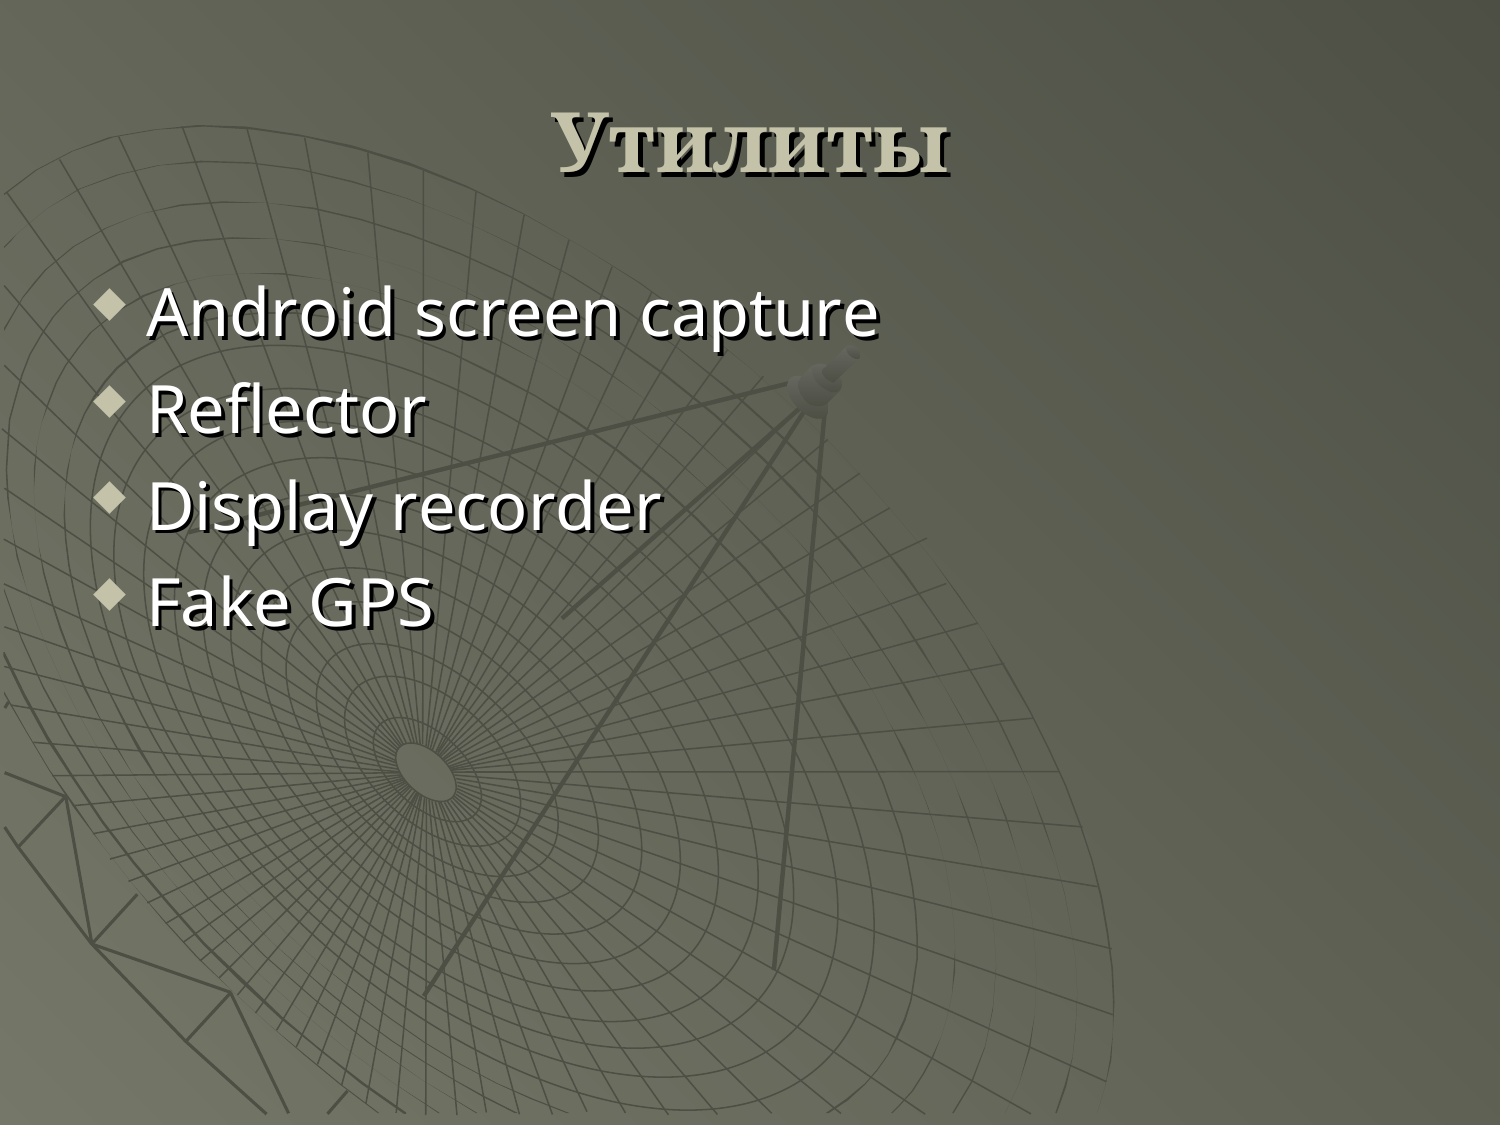

# Утилиты
Android screen capture
Reflector
Display recorder
Fake GPS